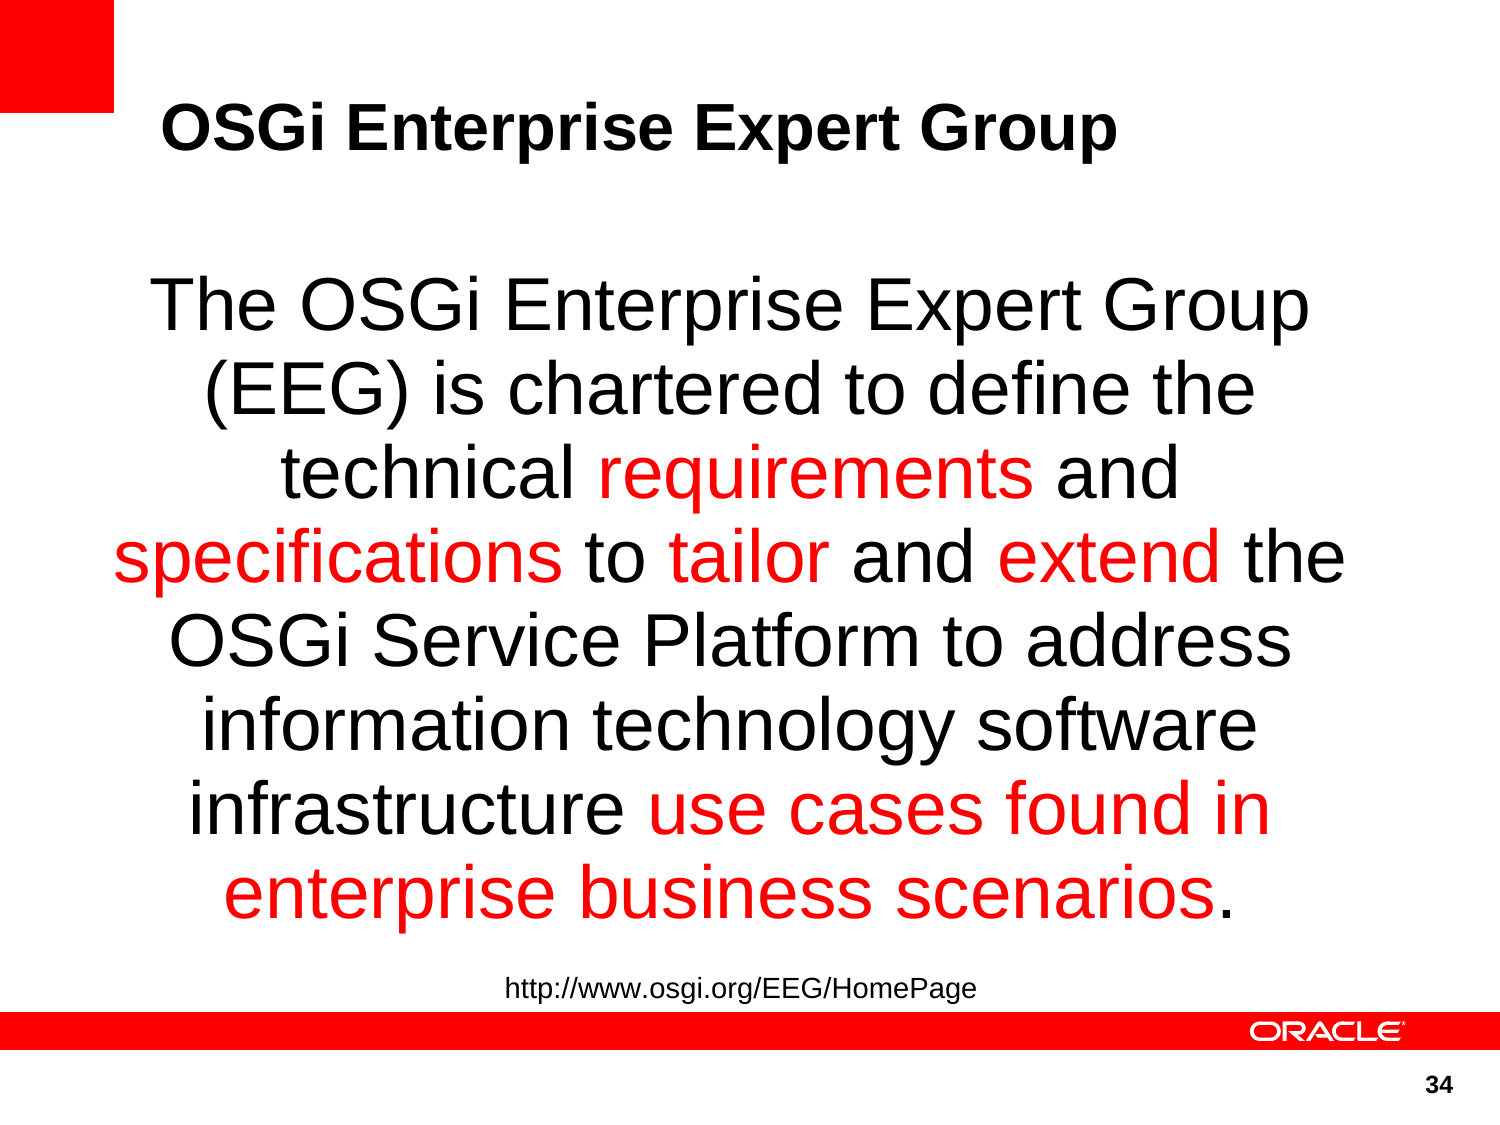

# OSGi Enterprise Expert Group
The OSGi Enterprise Expert Group (EEG) is chartered to define the technical requirements and specifications to tailor and extend the OSGi Service Platform to address information technology software infrastructure use cases found in enterprise business scenarios.
http://www.osgi.org/EEG/HomePage